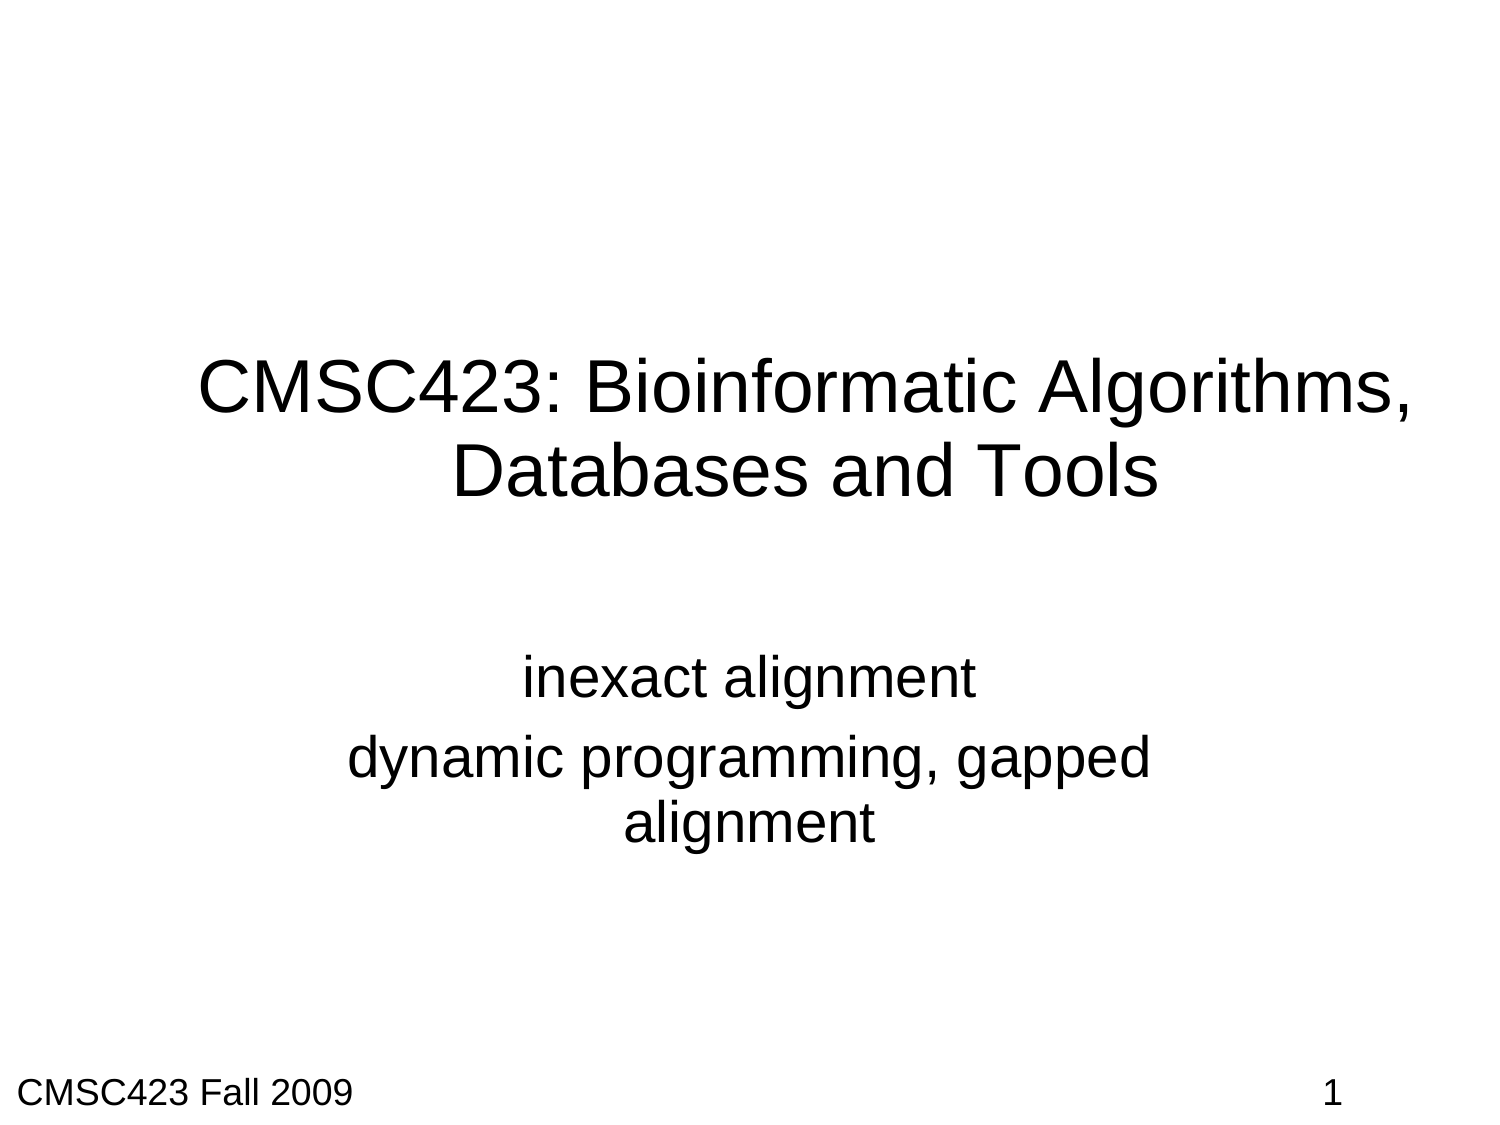

# CMSC423: Bioinformatic Algorithms, Databases and Tools
inexact alignment
dynamic programming, gapped alignment
CMSC423 Fall 2009
1